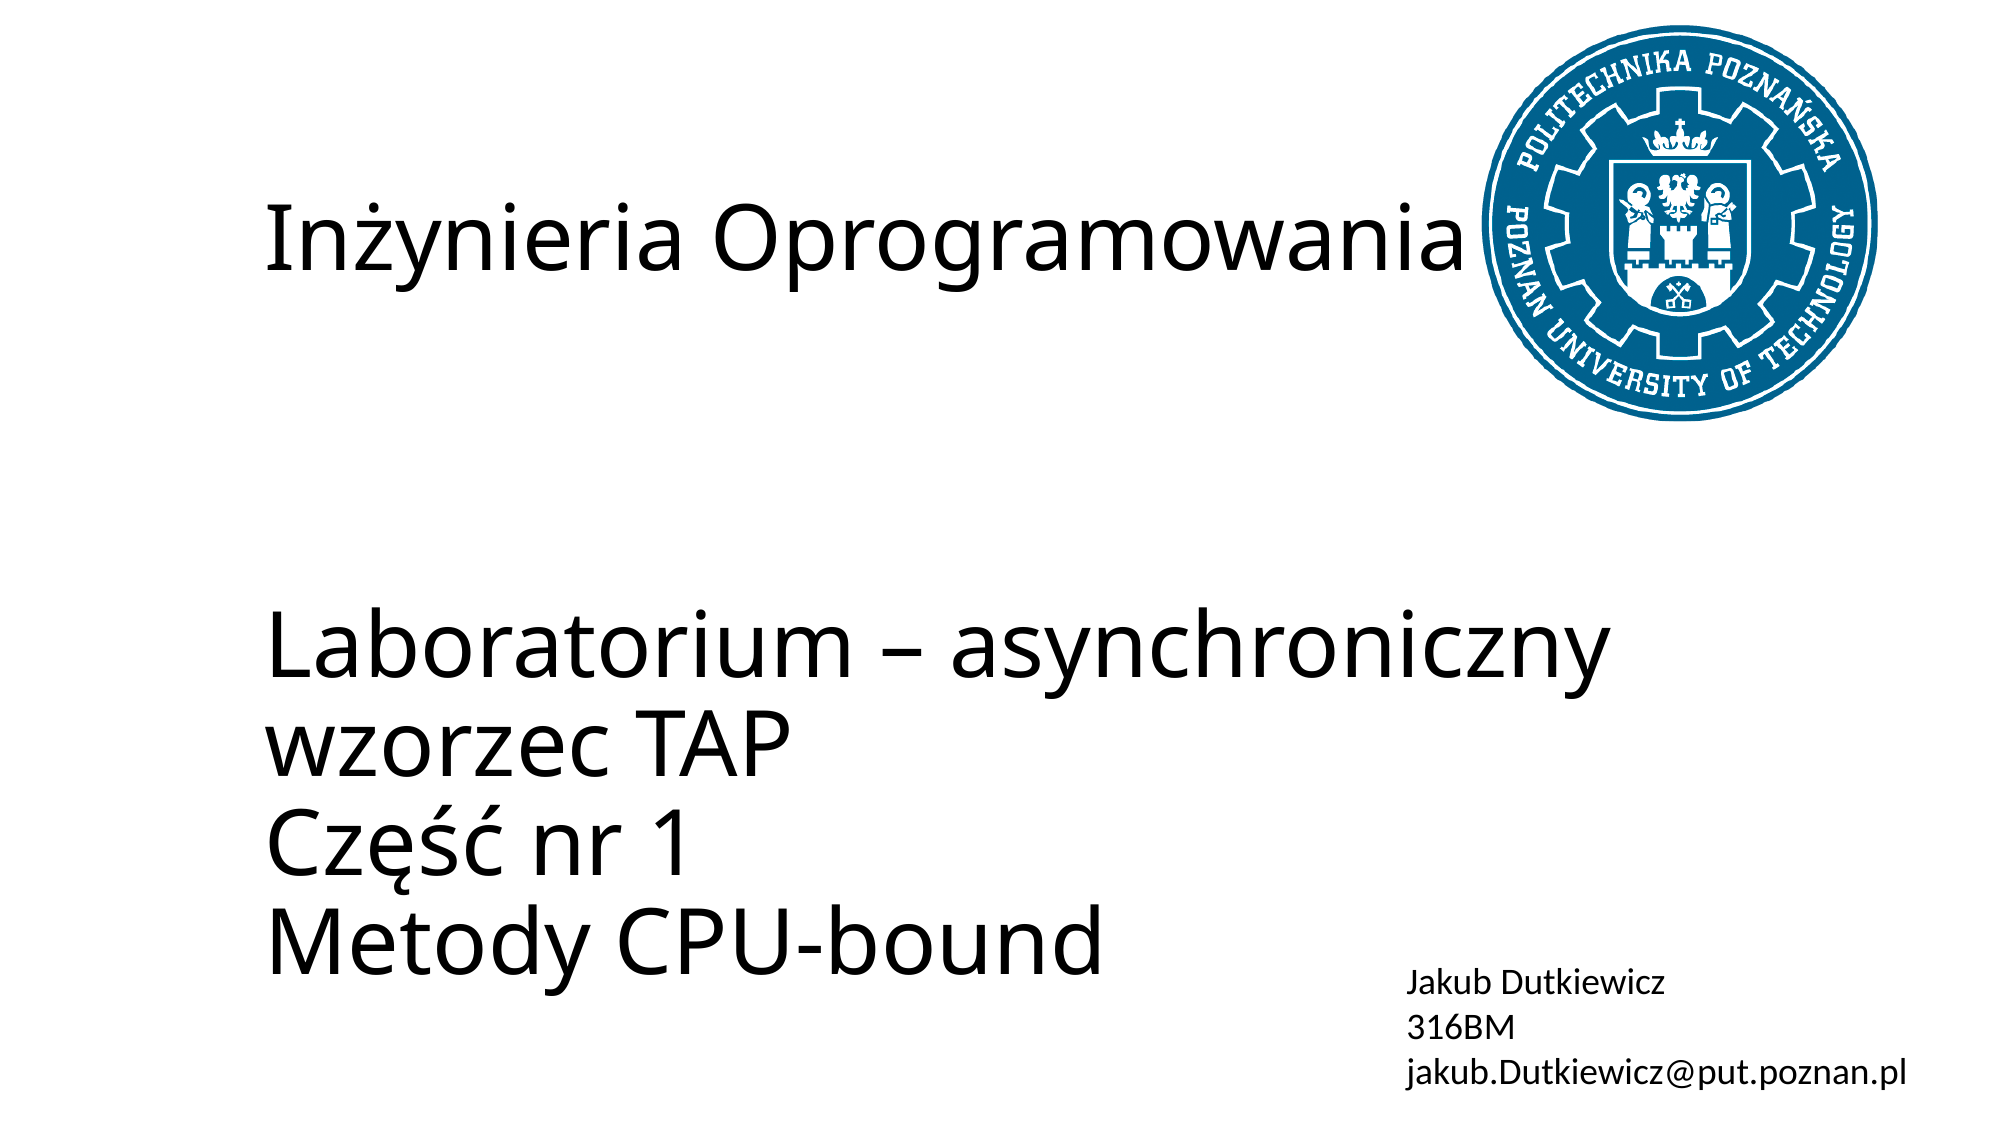

# Inżynieria Oprogramowania
Laboratorium – asynchroniczny wzorzec TAP
Część nr 1
Metody CPU-bound
Jakub Dutkiewicz
316BM
jakub.Dutkiewicz@put.poznan.pl